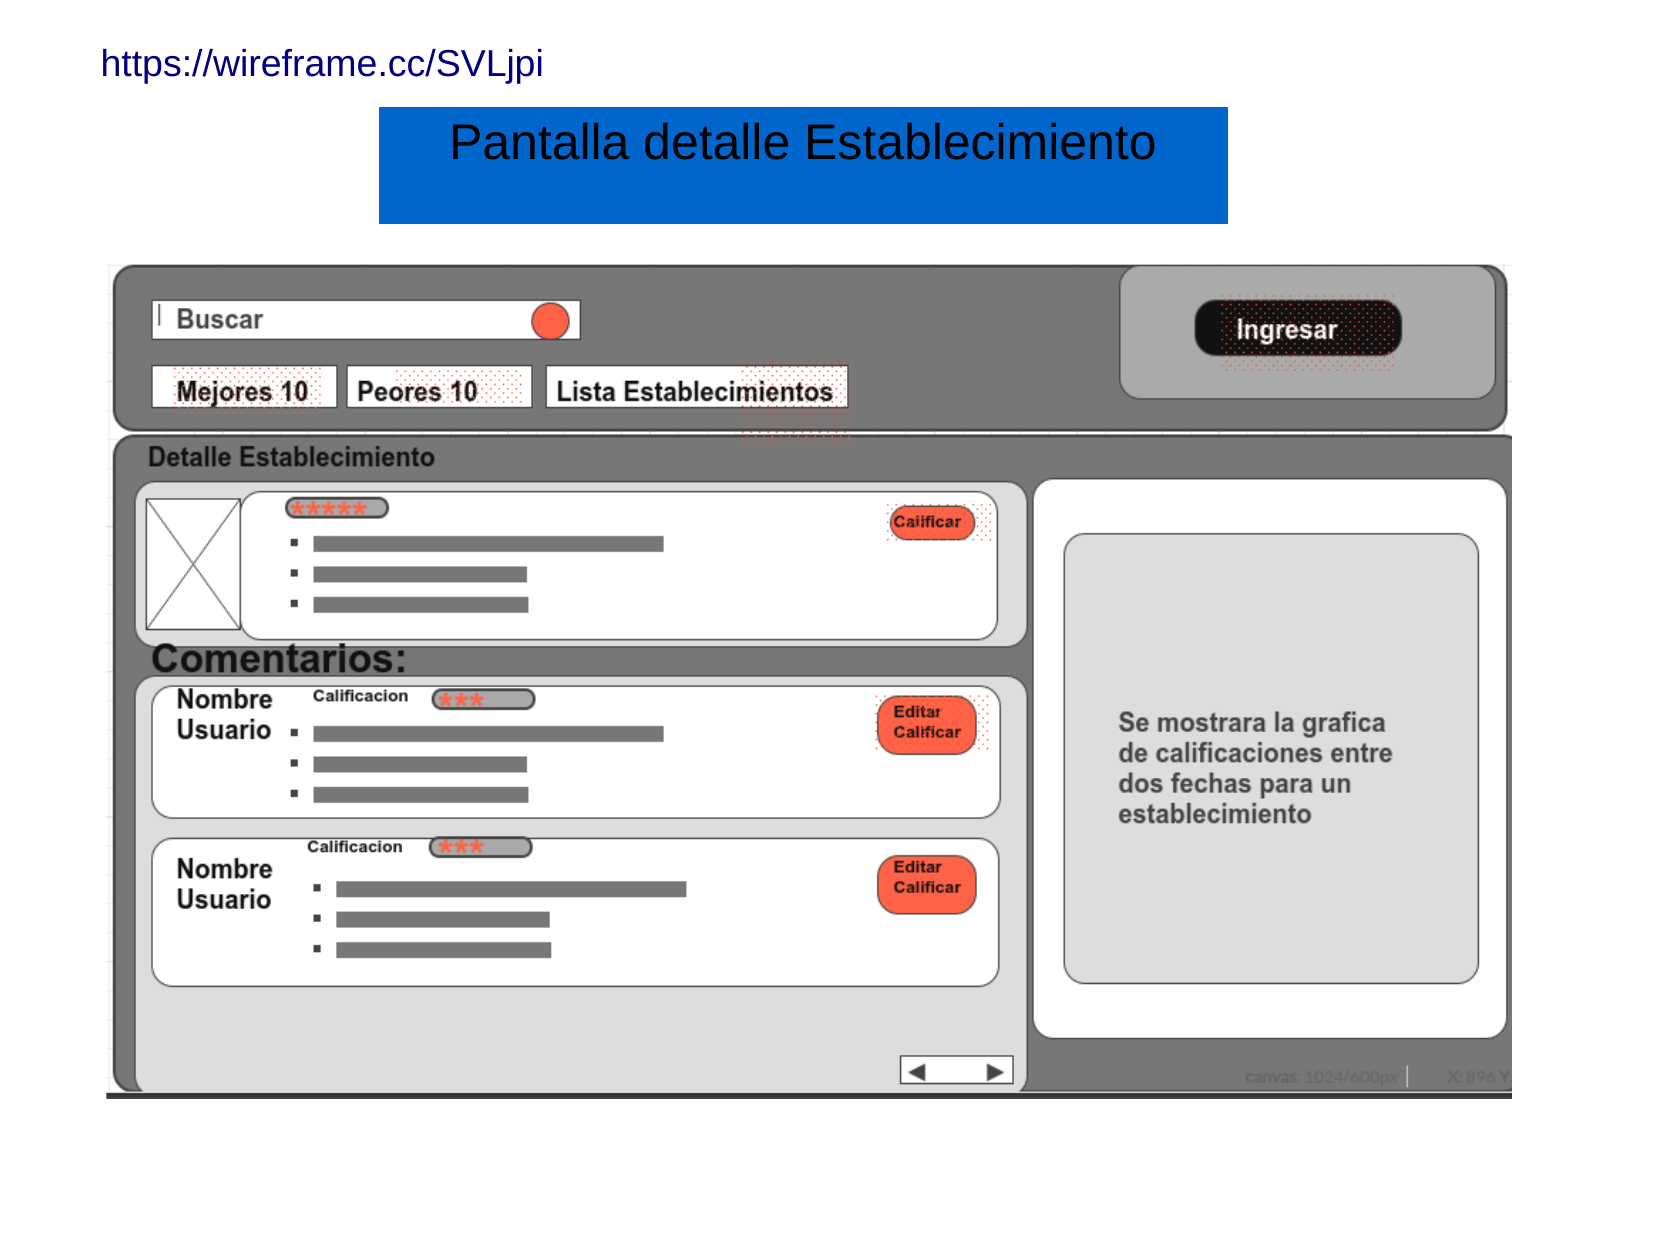

https://wireframe.cc/SVLjpi
| Pantalla detalle Establecimiento |
| --- |